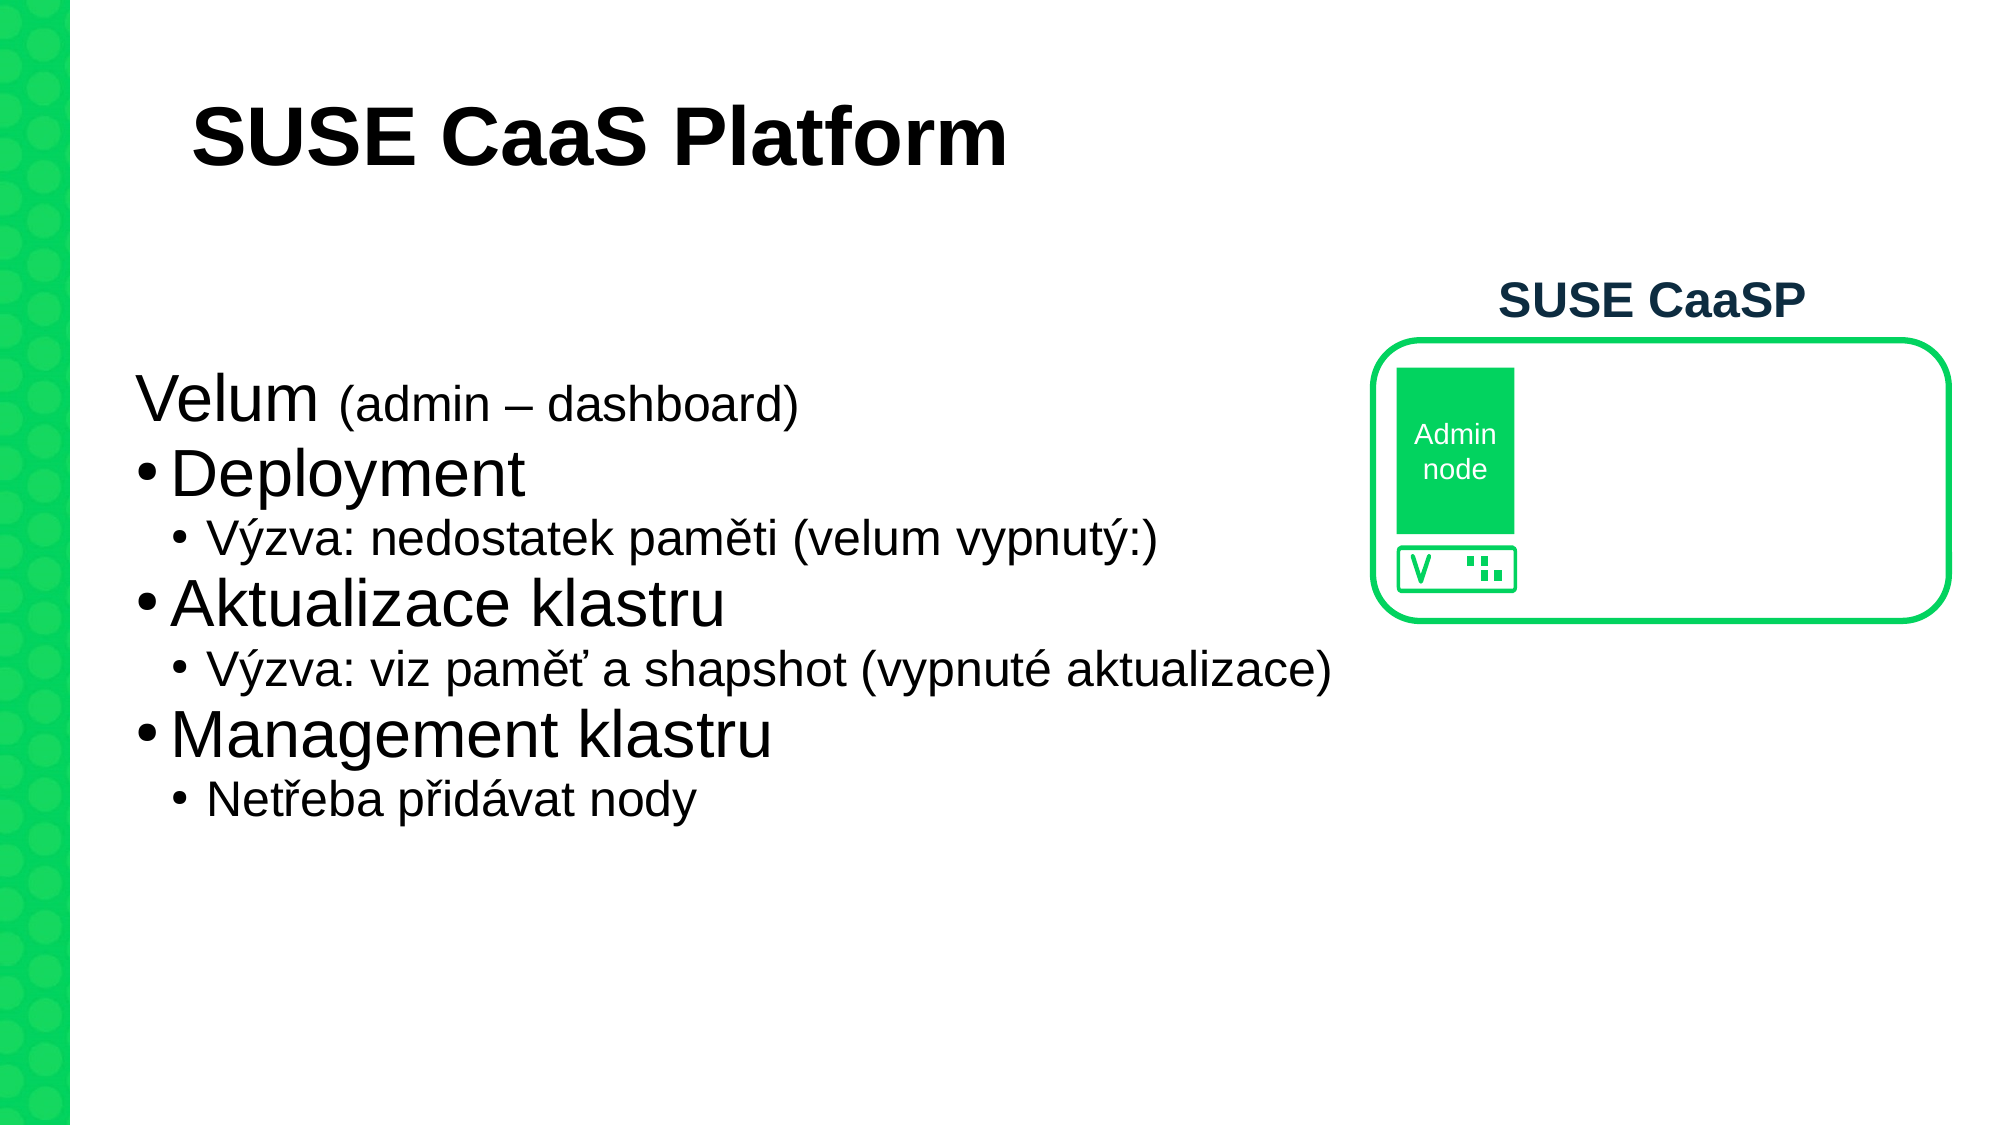

# SUSE CaaS Platform
SUSE CaaSP
Velum (admin – dashboard)
Deployment
Výzva: nedostatek paměti (velum vypnutý:)
Aktualizace klastru
Výzva: viz paměť a shapshot (vypnuté aktualizace)
Management klastru
Netřeba přidávat nody
Admin node